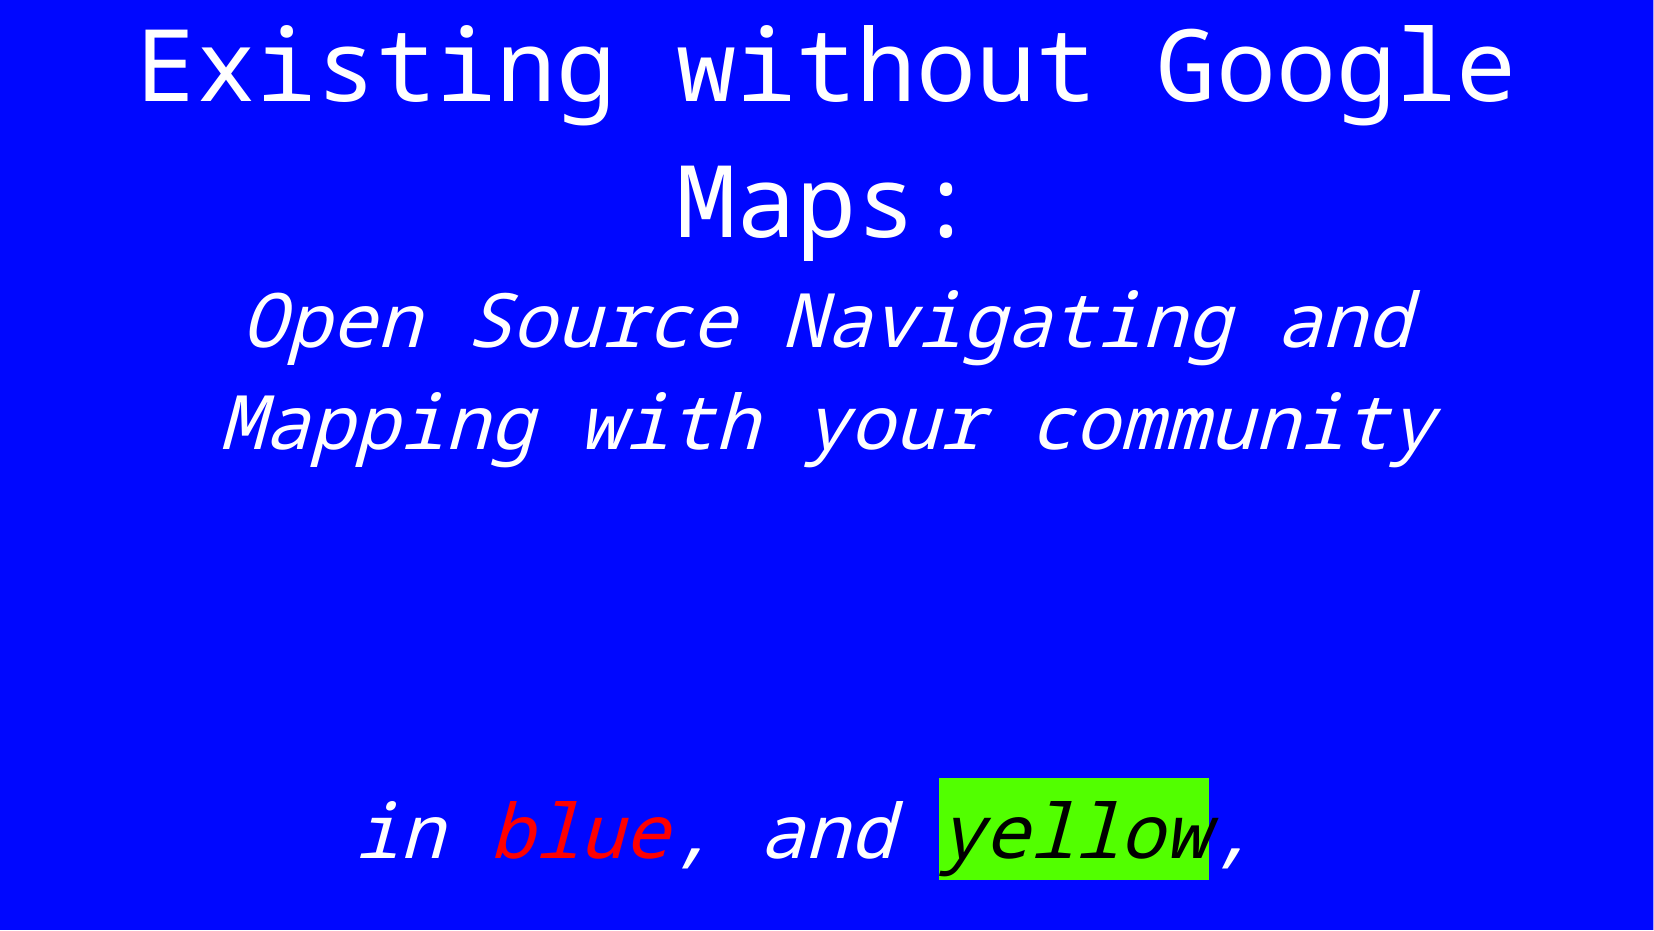

# Existing without Google Maps: Open Source Navigating and Mapping with your community
in blue, and yellow,